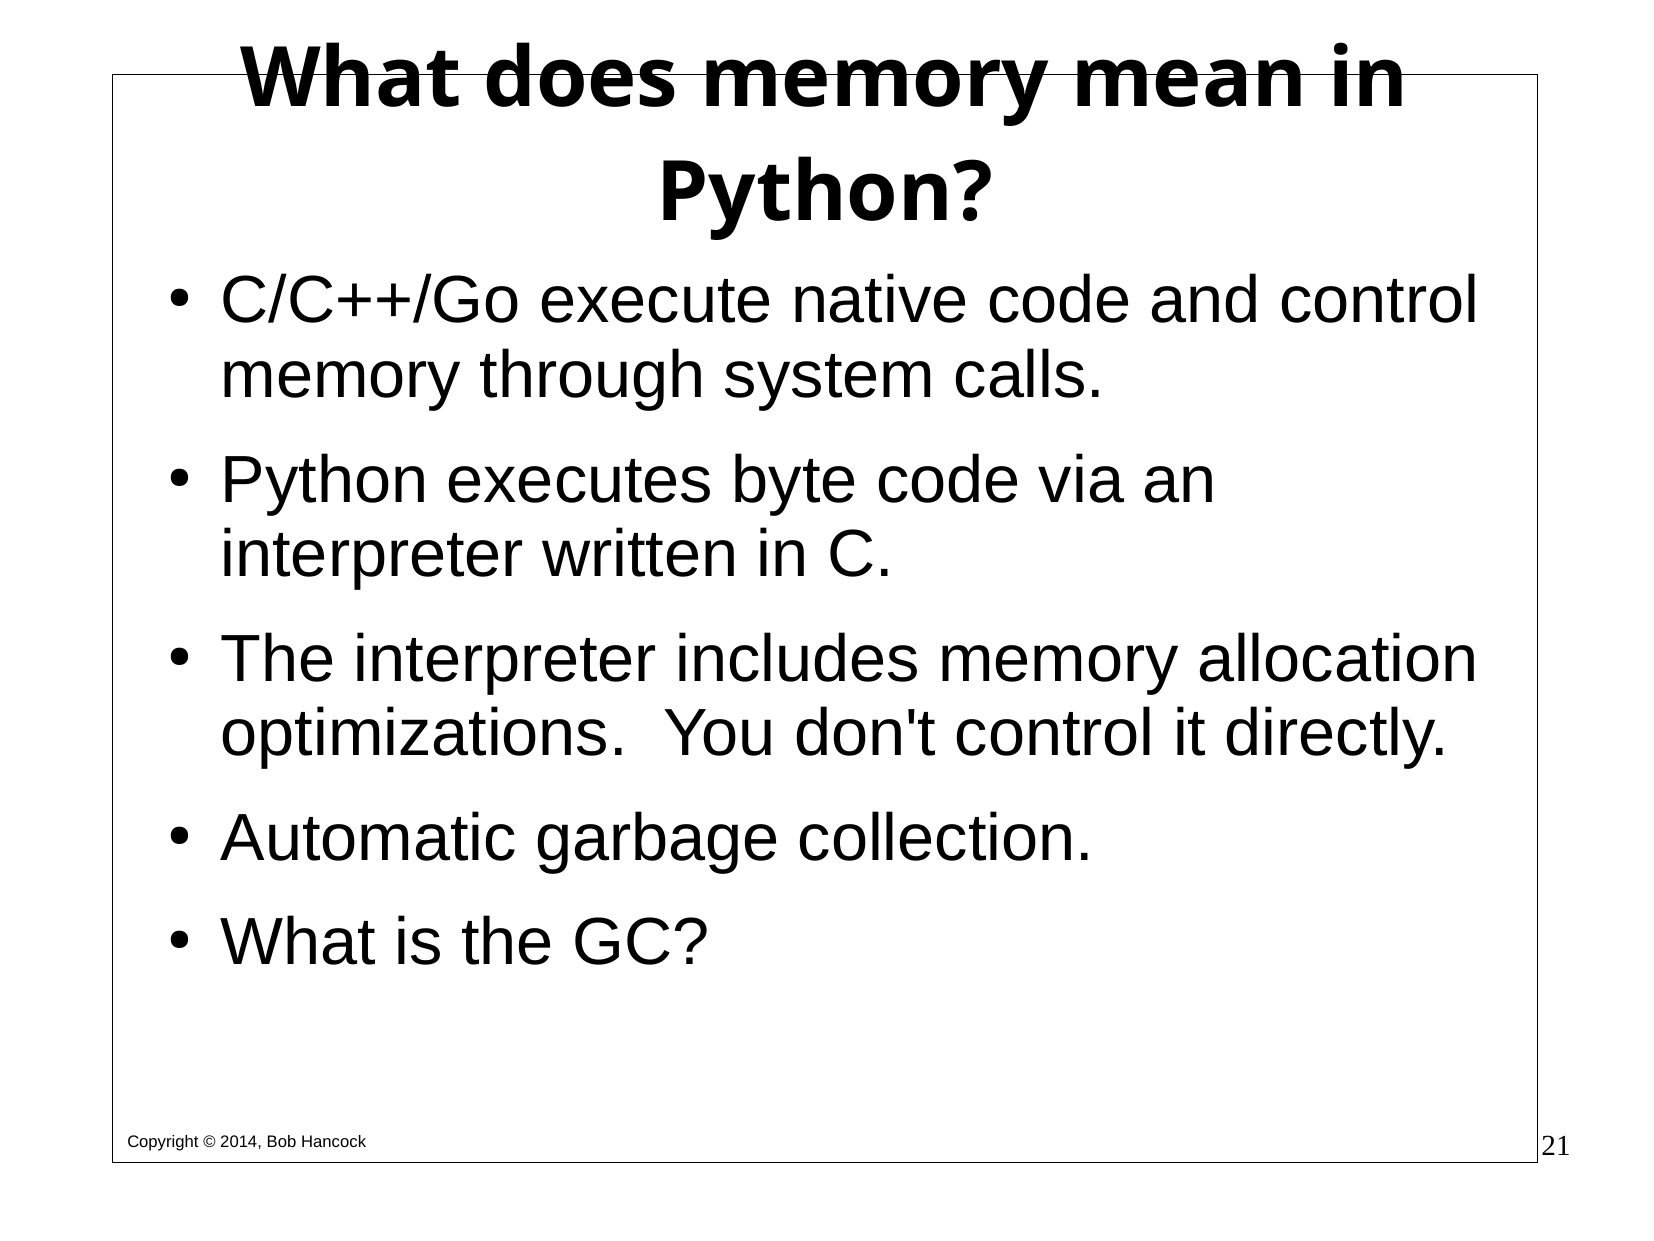

# What does memory mean in Python?
C/C++/Go execute native code and control memory through system calls.
Python executes byte code via an interpreter written in C.
The interpreter includes memory allocation optimizations. You don't control it directly.
Automatic garbage collection.
What is the GC?
Copyright © 2014, Bob Hancock
21